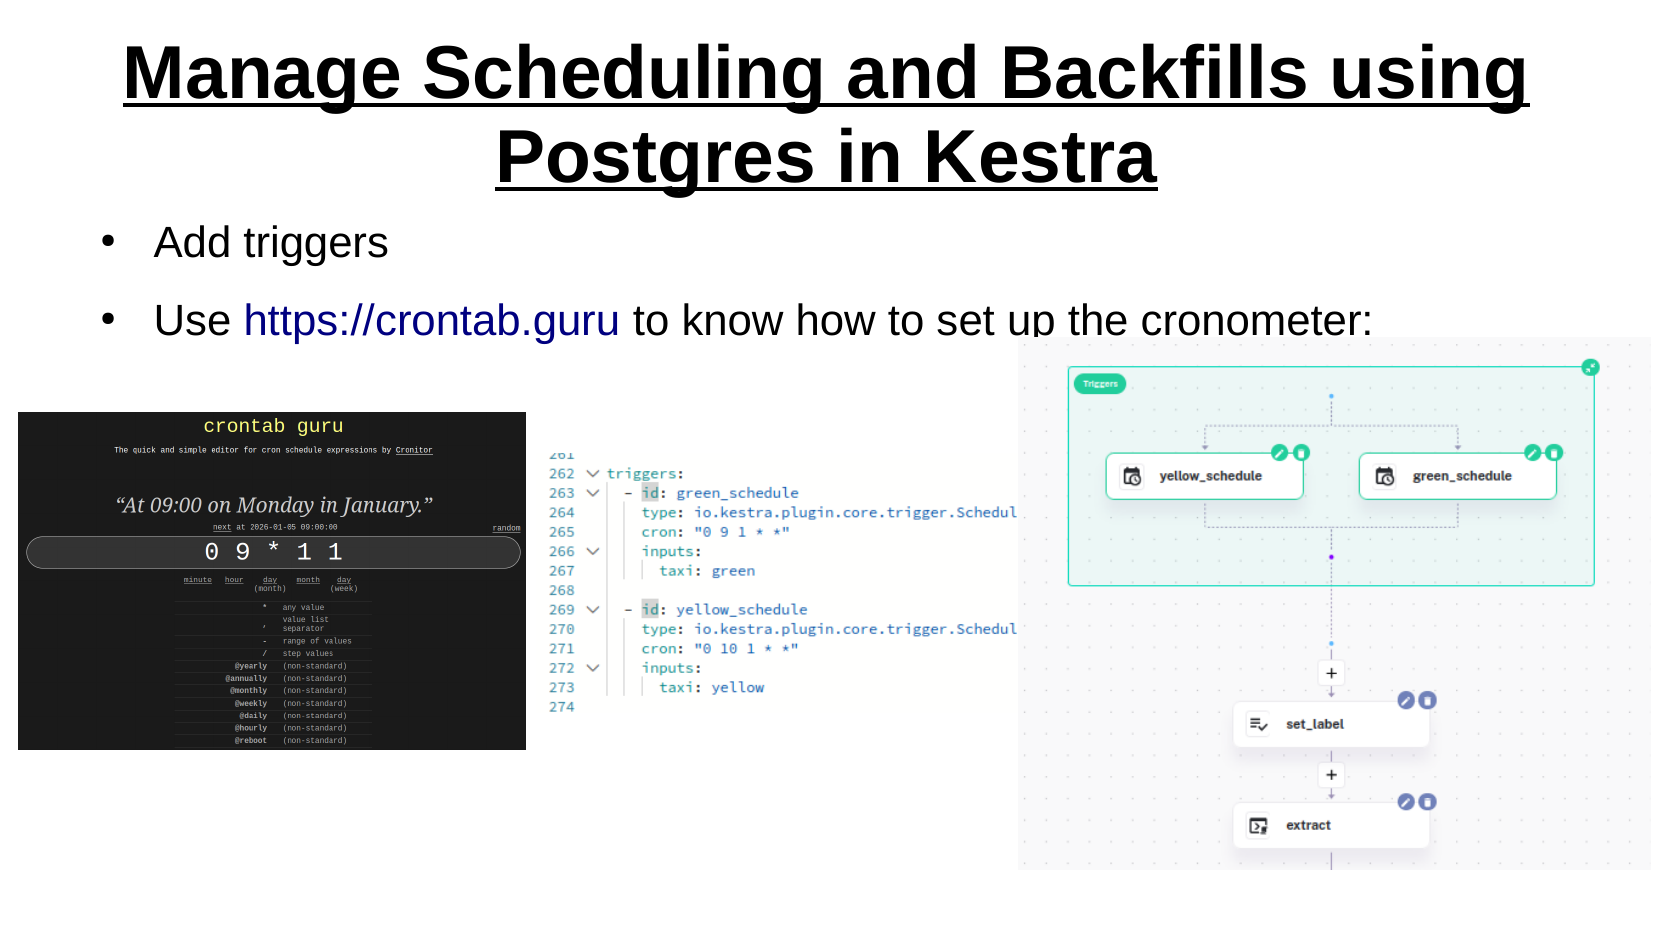

# Manage Scheduling and Backfills using Postgres in Kestra
Add triggers
Use https://crontab.guru to know how to set up the cronometer: